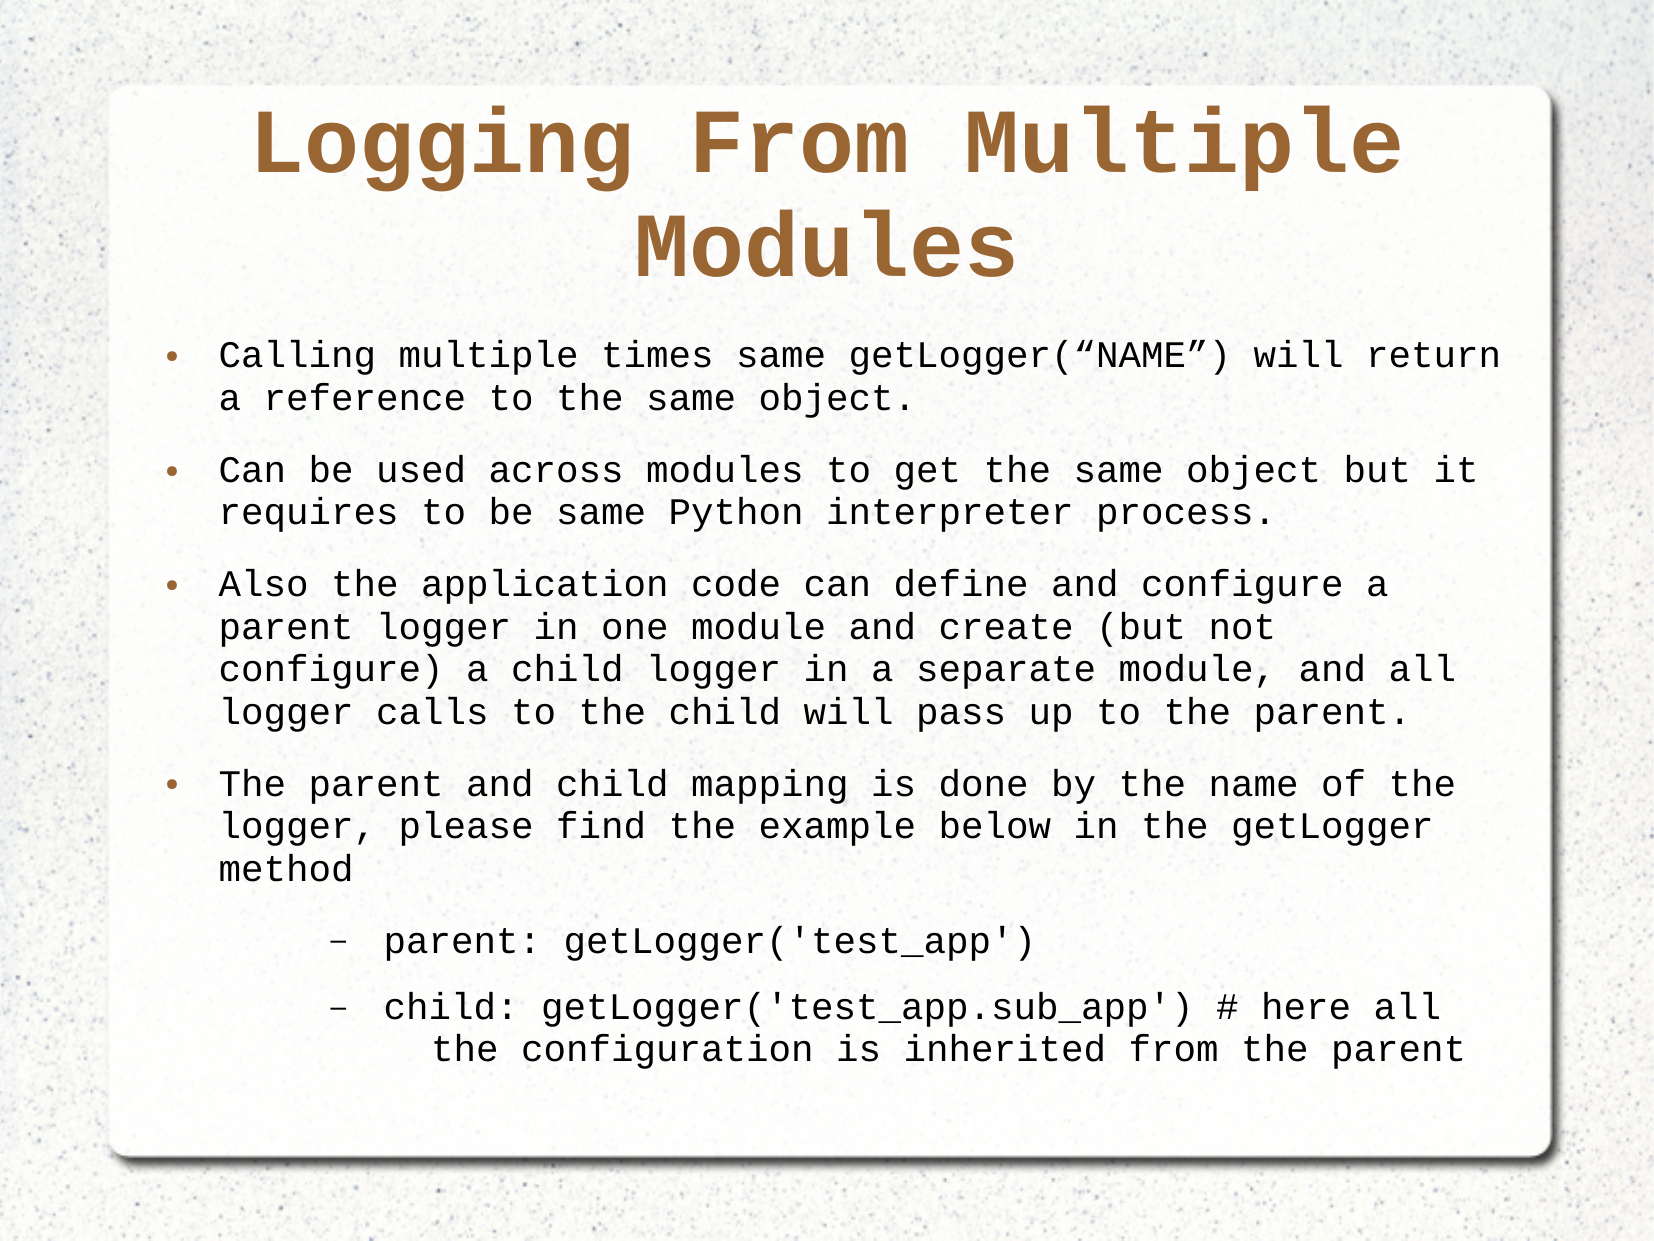

# Logging From Multiple Modules
Calling multiple times same getLogger(“NAME”) will return a reference to the same object.
Can be used across modules to get the same object but it requires to be same Python interpreter process.
Also the application code can define and configure a parent logger in one module and create (but not configure) a child logger in a separate module, and all logger calls to the child will pass up to the parent.
The parent and child mapping is done by the name of the logger, please find the example below in the getLogger method
parent: getLogger('test_app')
child: getLogger('test_app.sub_app') # here all the configuration is inherited from the parent